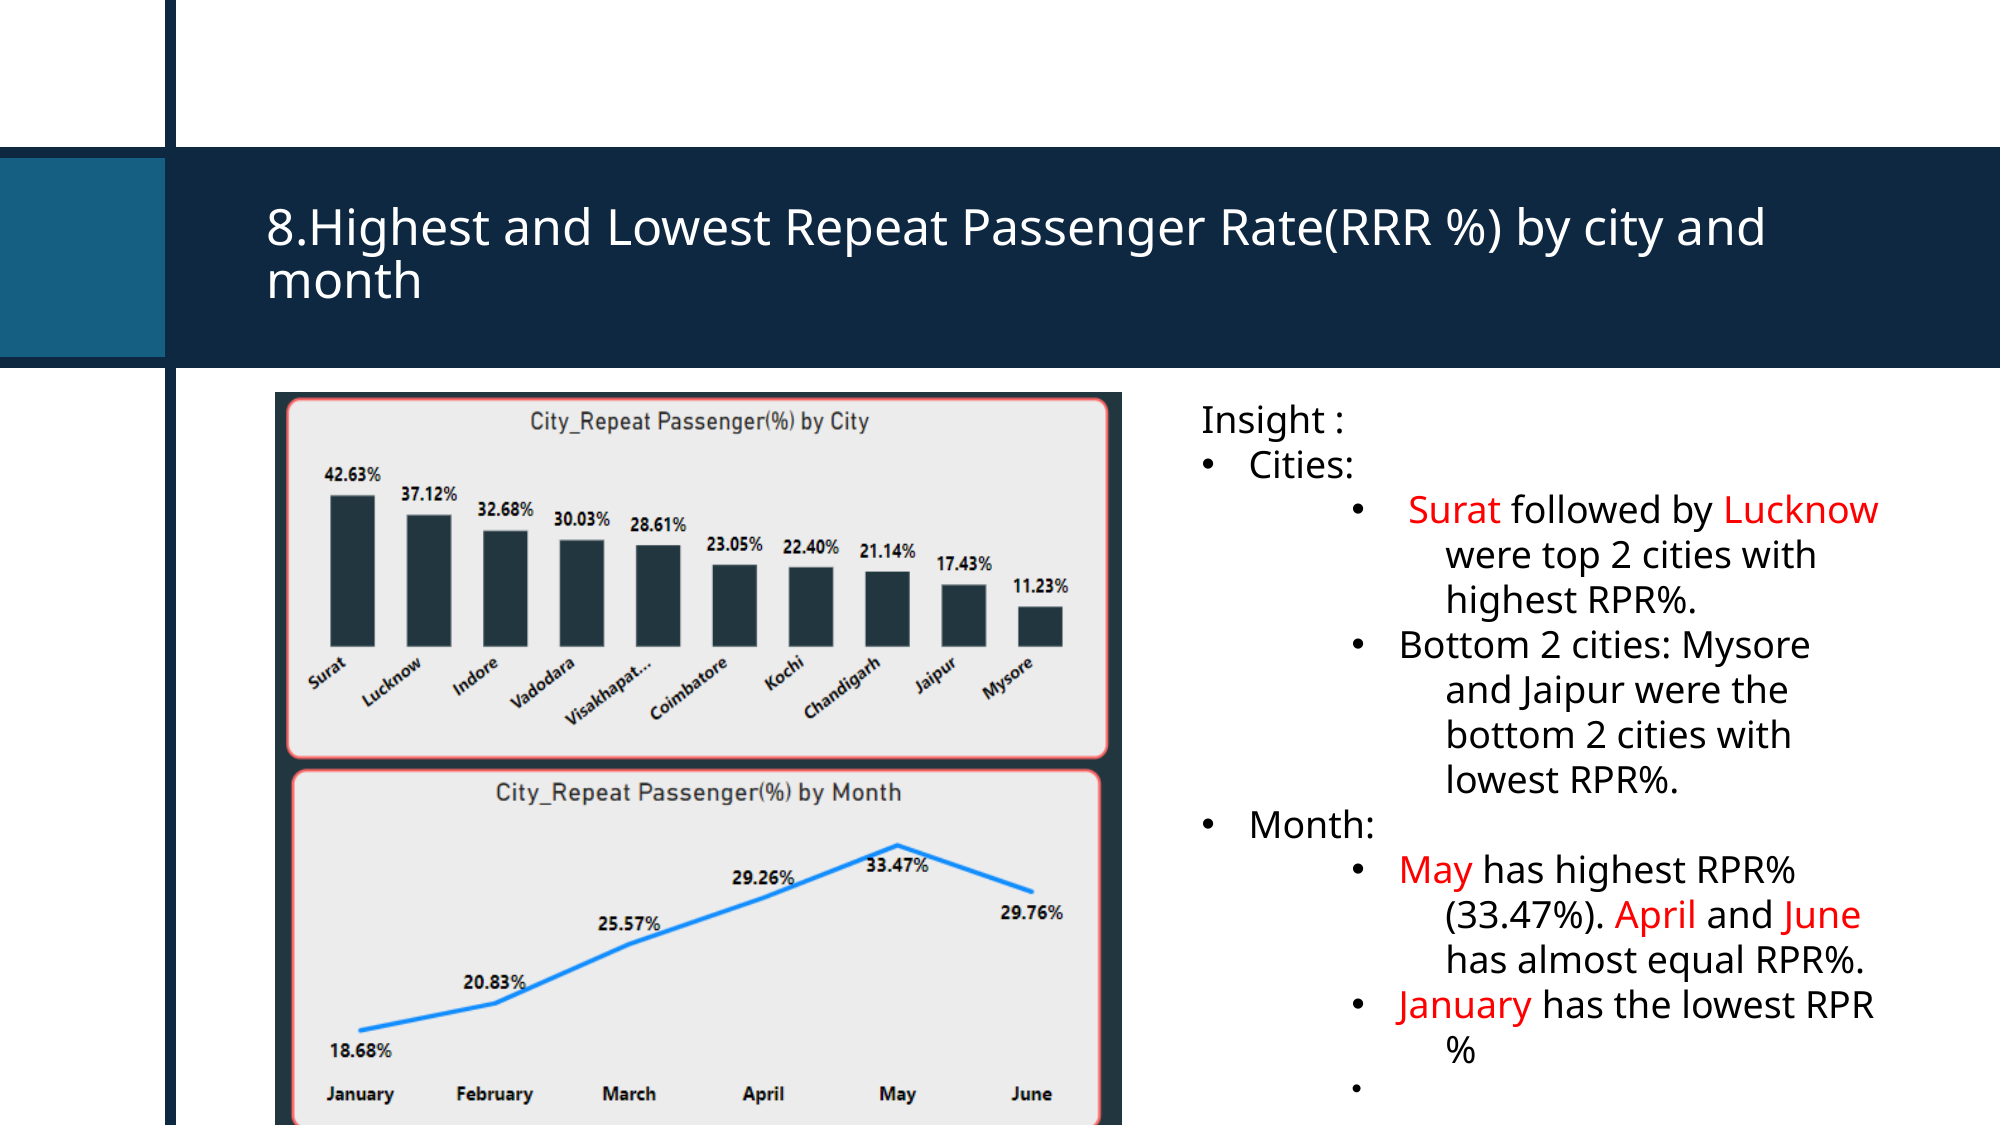

# 8.Highest and Lowest Repeat Passenger Rate(RRR %) by city and month
Insight :
Cities:
 Surat followed by Lucknow were top 2 cities with highest RPR%.
Bottom 2 cities: Mysore and Jaipur were the bottom 2 cities with lowest RPR%.
Month:
May has highest RPR% (33.47%). April and June has almost equal RPR%.
January has the lowest RPR%
January has the lowest RPR% (18.68%).